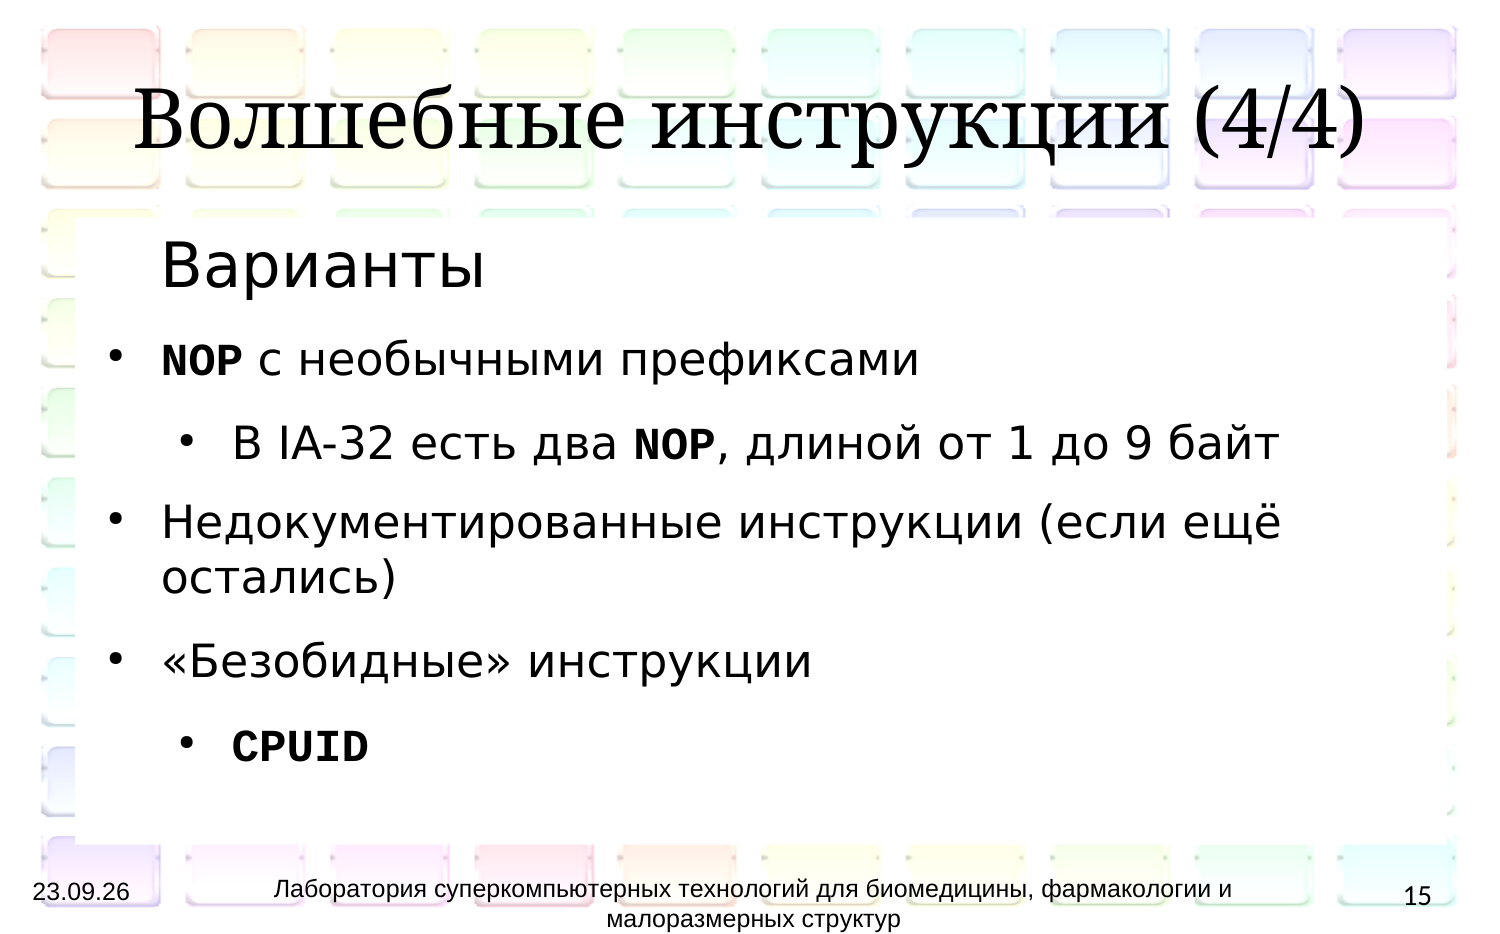

# Волшебные инструкции (4/4)
Варианты
NOP с необычными префиксами
В IA-32 есть два NOP, длиной от 1 до 9 байт
Недокументированные инструкции (если ещё остались)
«Безобидные» инструкции
CPUID
Лаборатория суперкомпьютерных технологий для биомедицины, фармакологии и малоразмерных структур